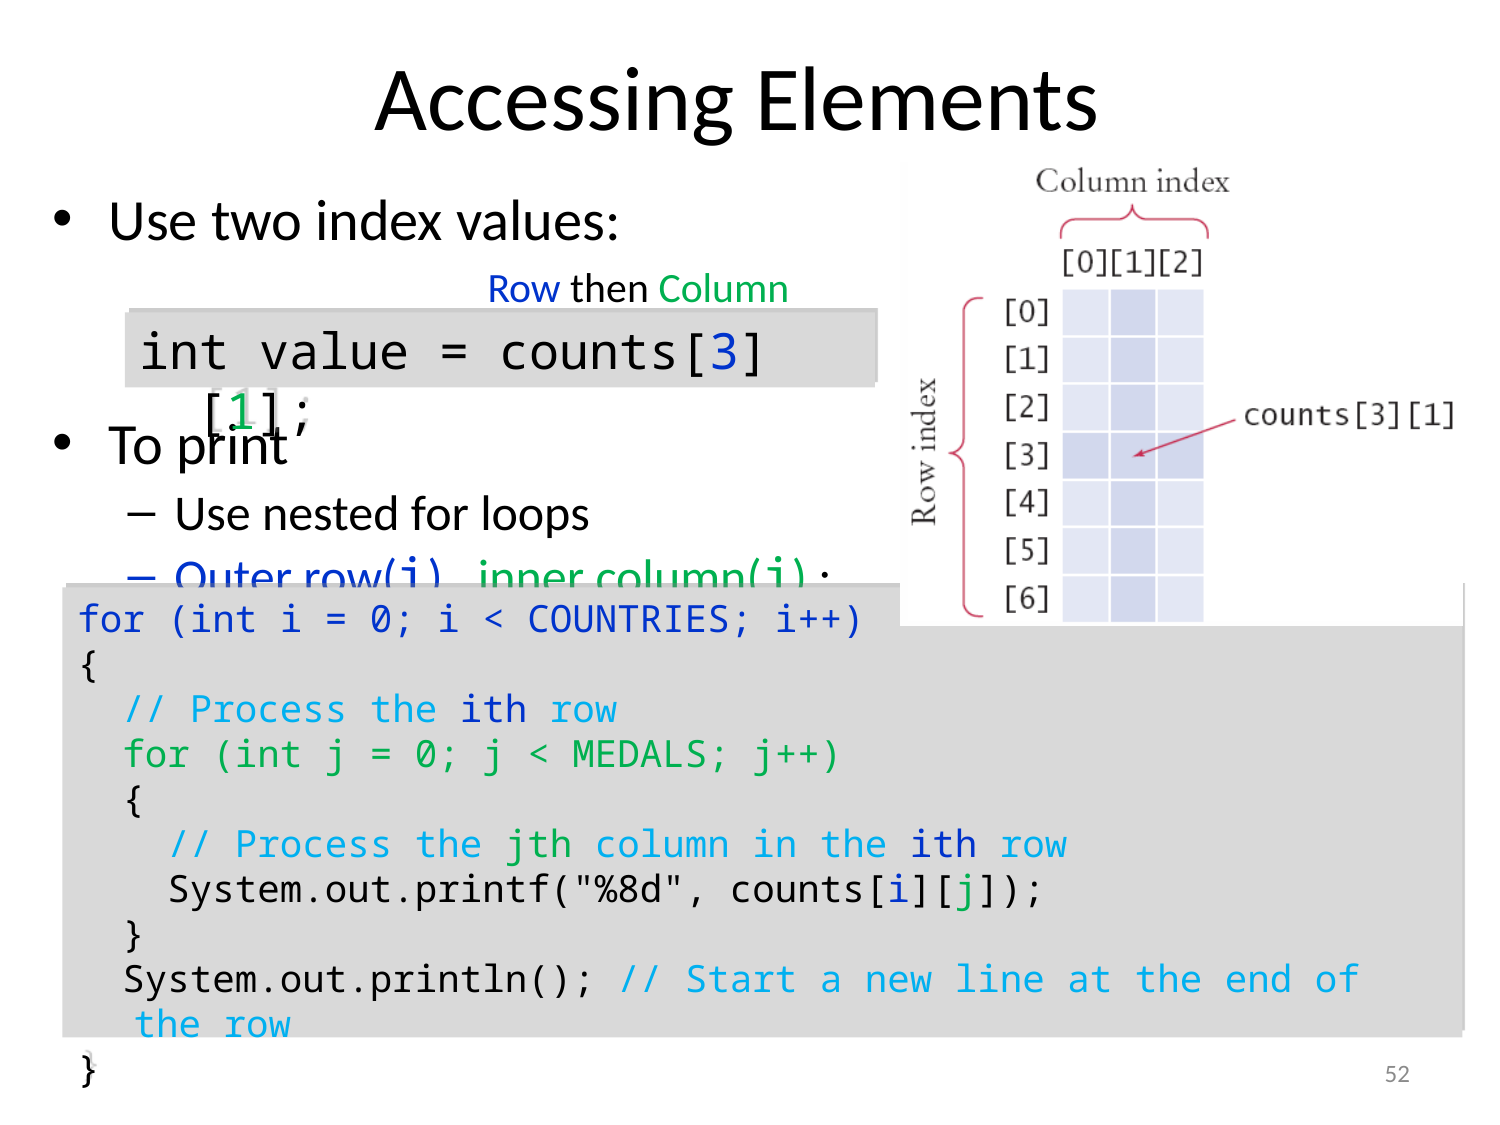

# Accessing Elements
Use two index values:
 Row then Column
To print
Use nested for loops
Outer row(i) , inner column(j) :
int value = counts[3][1];
for (int i = 0; i < COUNTRIES; i++)
{
 // Process the ith row
 for (int j = 0; j < MEDALS; j++)
 {
 // Process the jth column in the ith row
 System.out.printf("%8d", counts[i][j]);
 }
 System.out.println(); // Start a new line at the end of the row
}